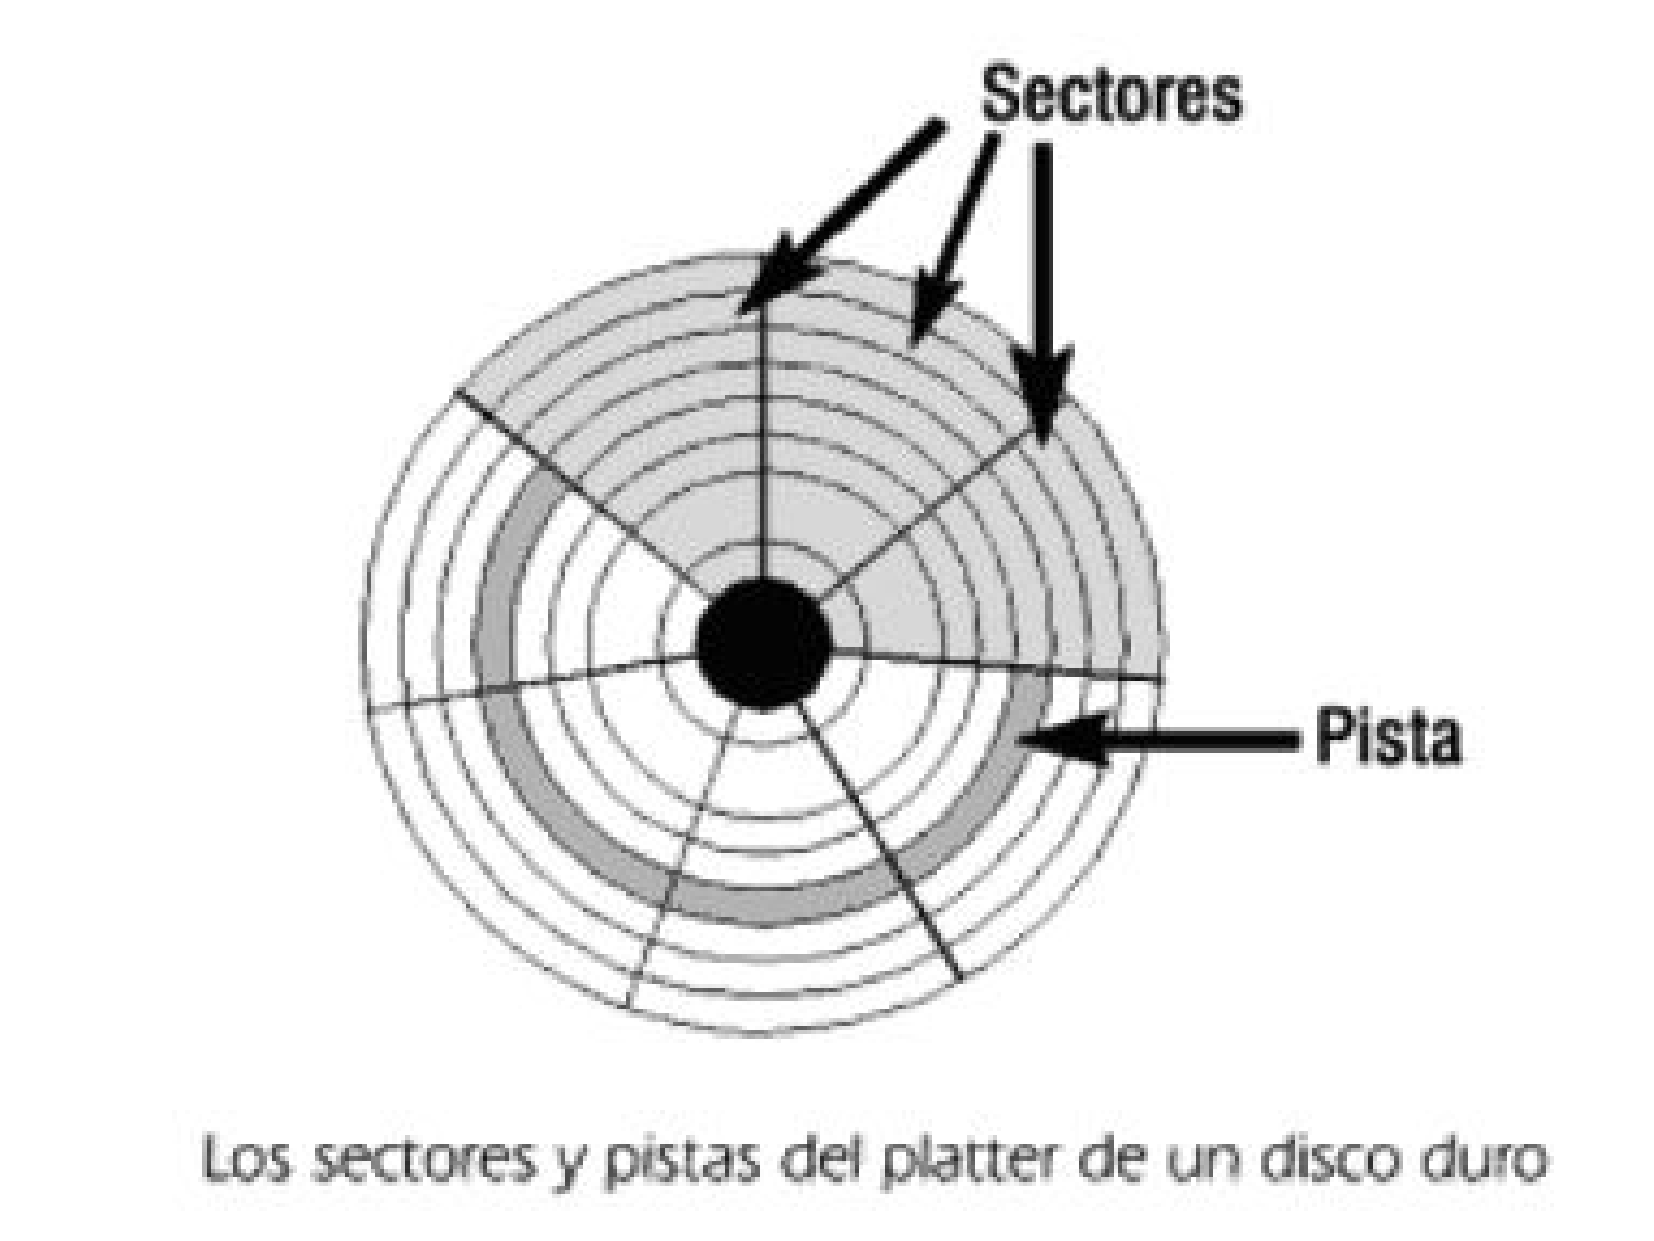

# 7. DISPOSITIVOS DE ALMACENAMIENTO
DISCOS MAGNÉTICOS: SU TECNOLOGÍA SE BASA EN EL USO DE SUPERFICIES MAGENTIZABLES, DIVIDIDAS EN PISTAS, QUE A SU VEZ ESTÁN DIVIDIDAS EN SECTORES. CADA SECTOR GUARDA INFORMACIÓN EN FORMA DE 1 ó 0, SEGÚN ESTÉ MAGNETIZADO O NO. DISCOS MAGNÉTICOS SON LOS DISKETTES, DISCOS DUROS, Y DISCOS DUROS PORTÁTILES.DE TIPO USB.